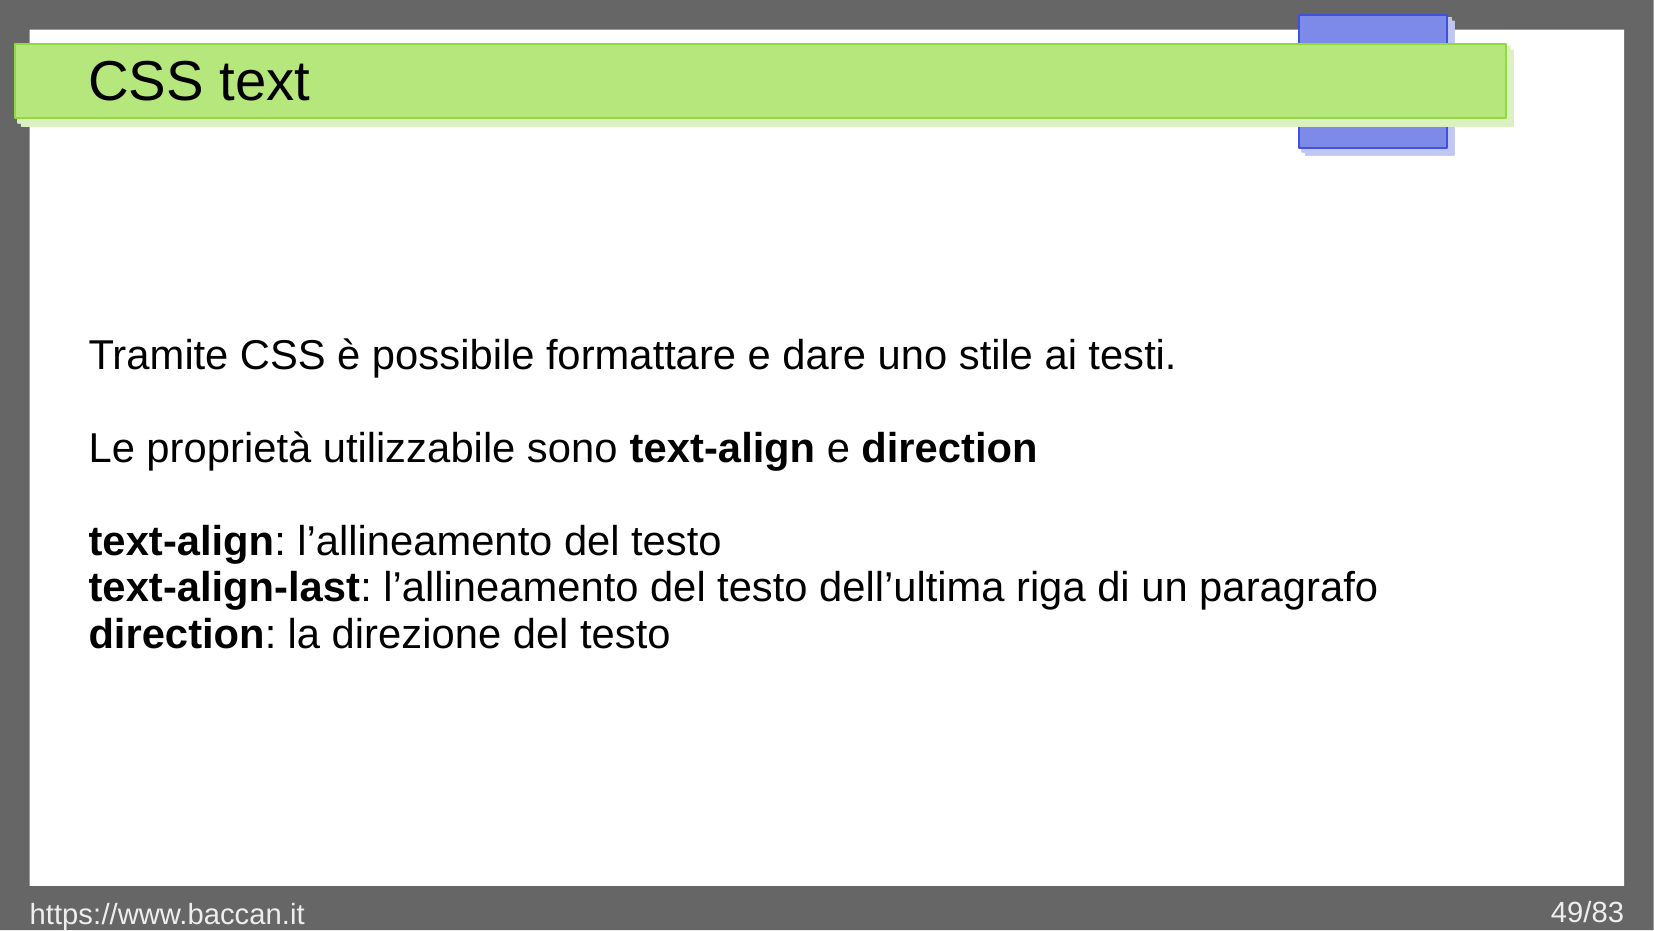

# CSS text
Tramite CSS è possibile formattare e dare uno stile ai testi.
Le proprietà utilizzabile sono text-align e direction
text-align: l’allineamento del testo
text-align-last: l’allineamento del testo dell’ultima riga di un paragrafo
direction: la direzione del testo
49
https://www.baccan.it